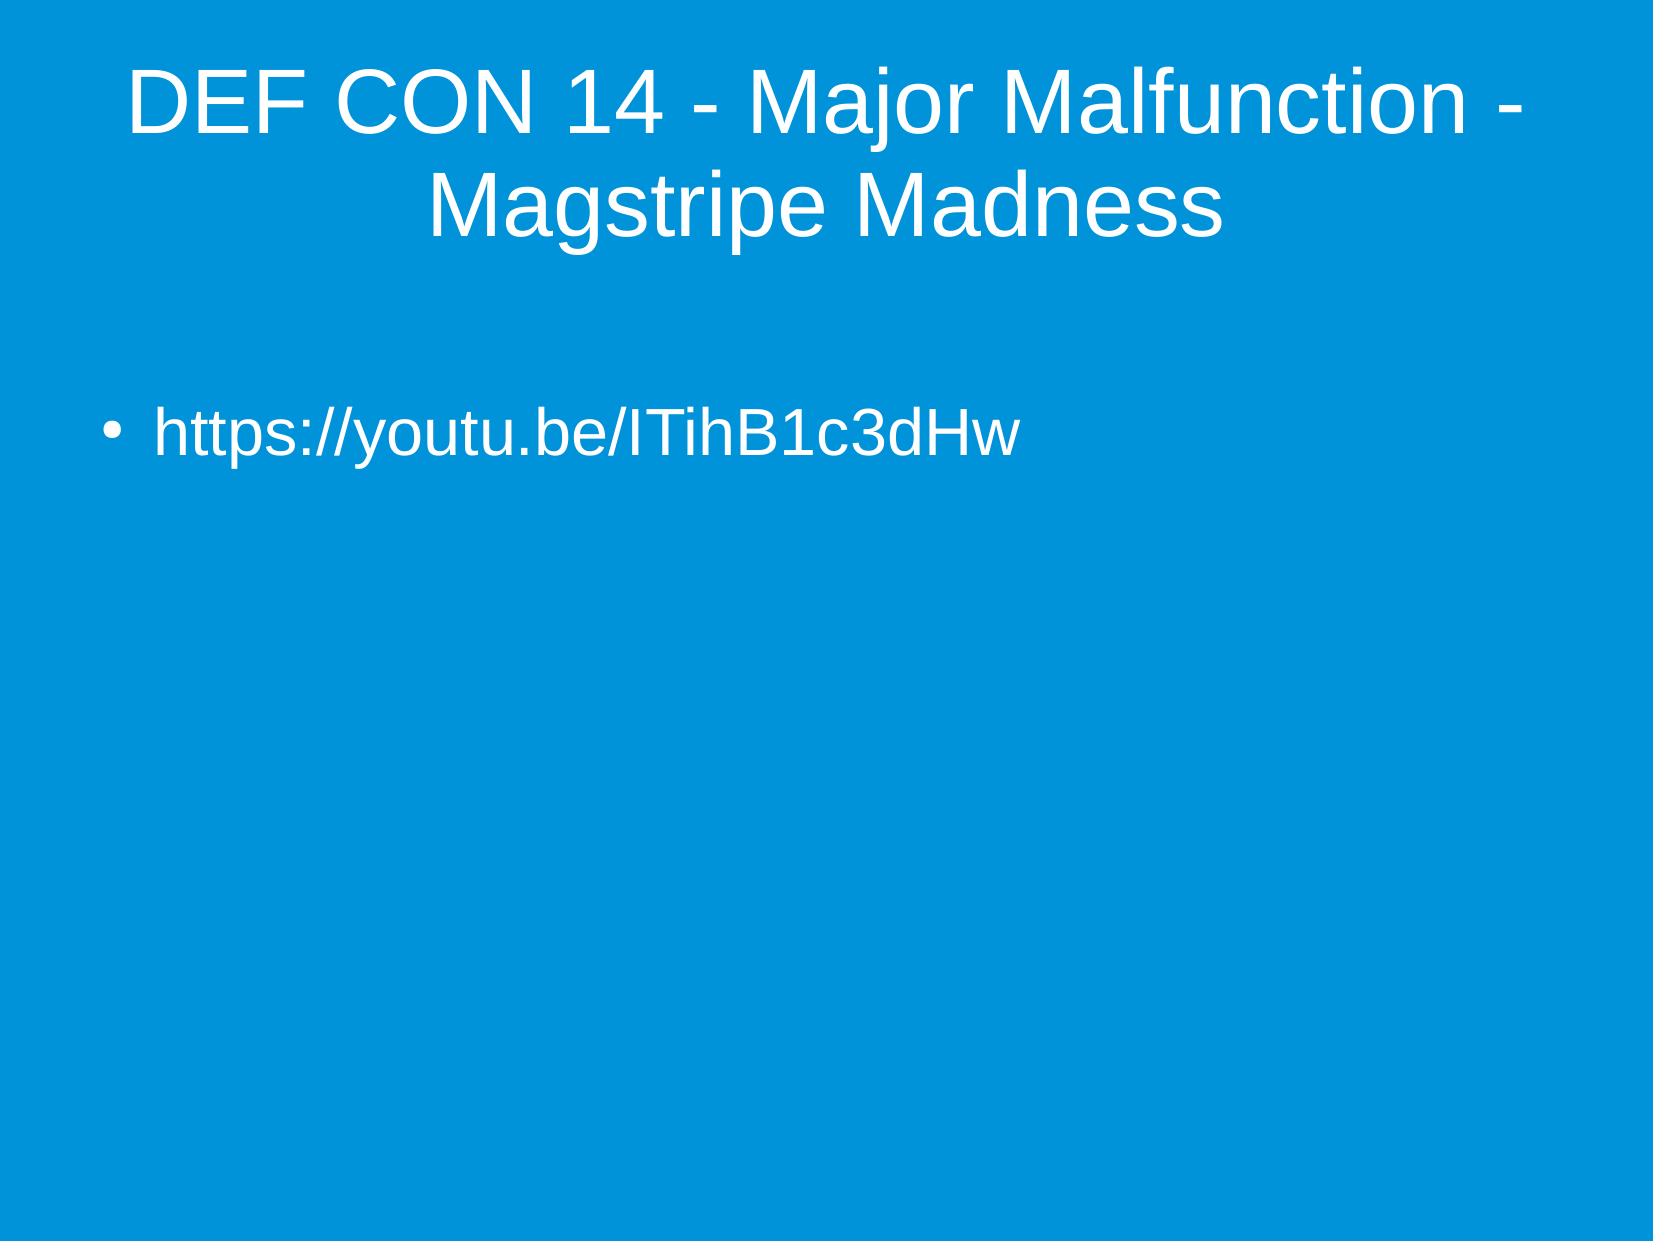

# DEF CON 14 - Major Malfunction - Magstripe Madness
https://youtu.be/ITihB1c3dHw